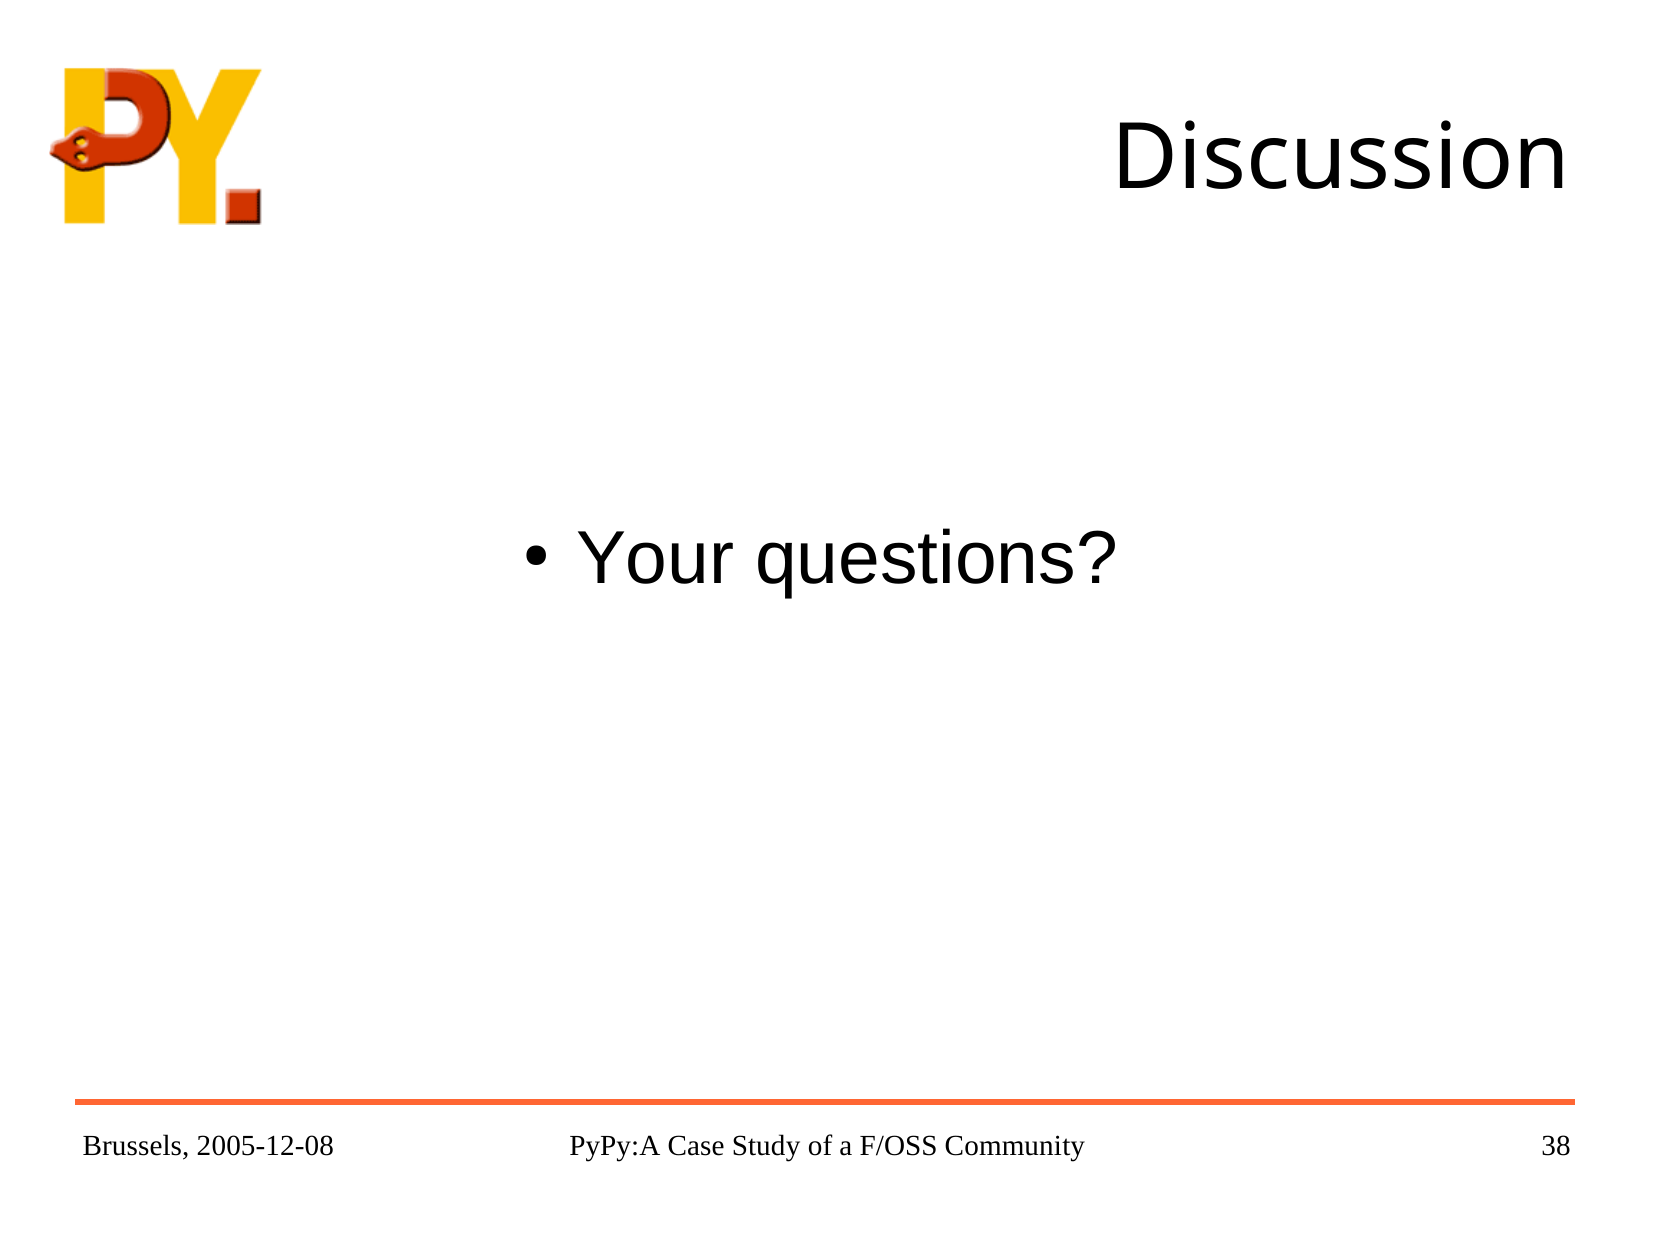

# Discussion
Your questions?
Brussels, 2005-12-08
PyPy: A Case Study of a F/OSS Community
38